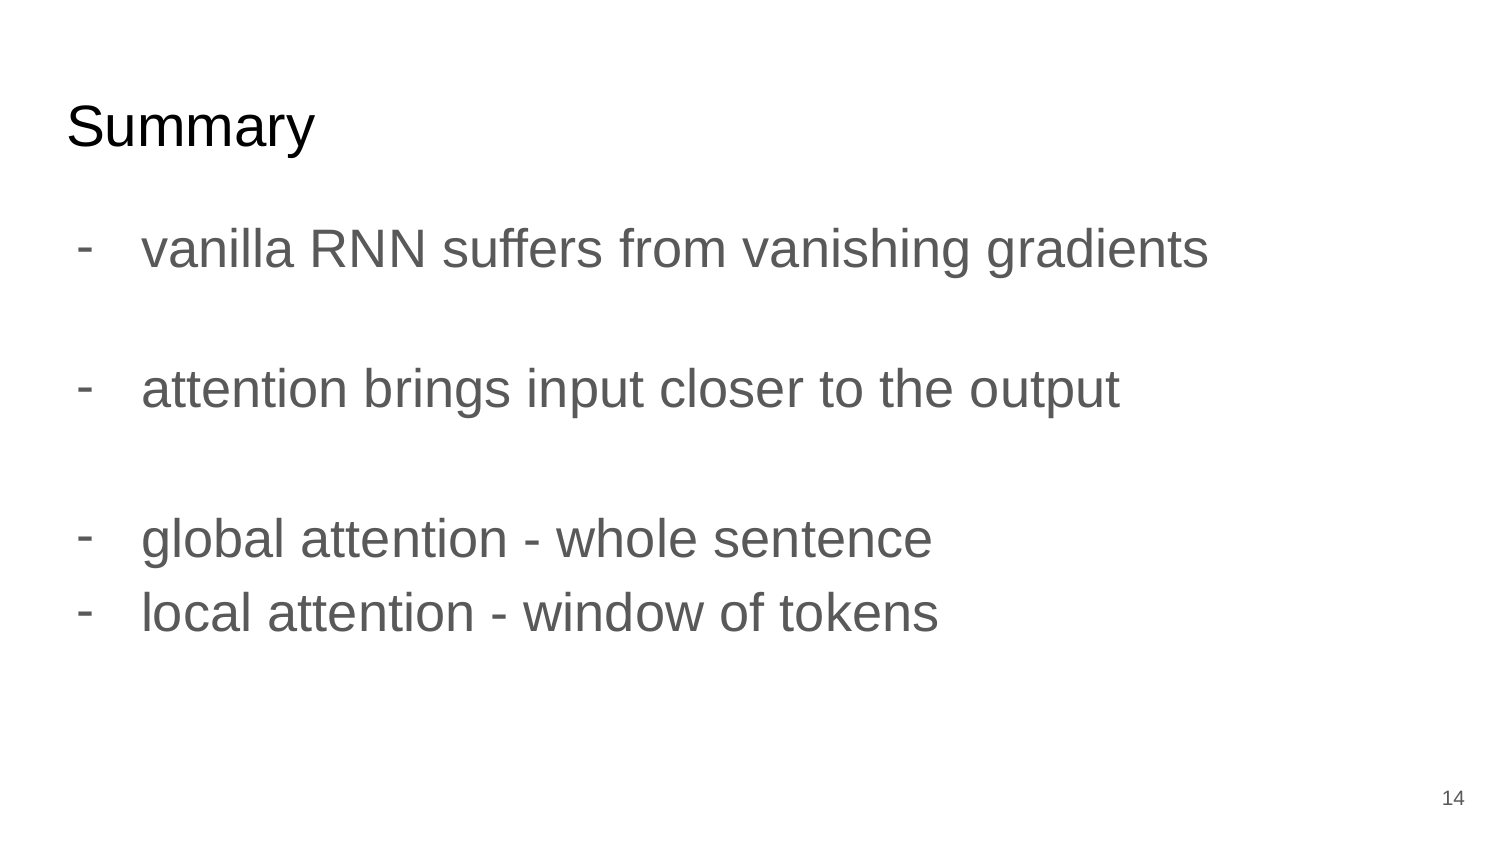

# Summary
vanilla RNN suffers from vanishing gradients
attention brings input closer to the output
global attention - whole sentence
local attention - window of tokens